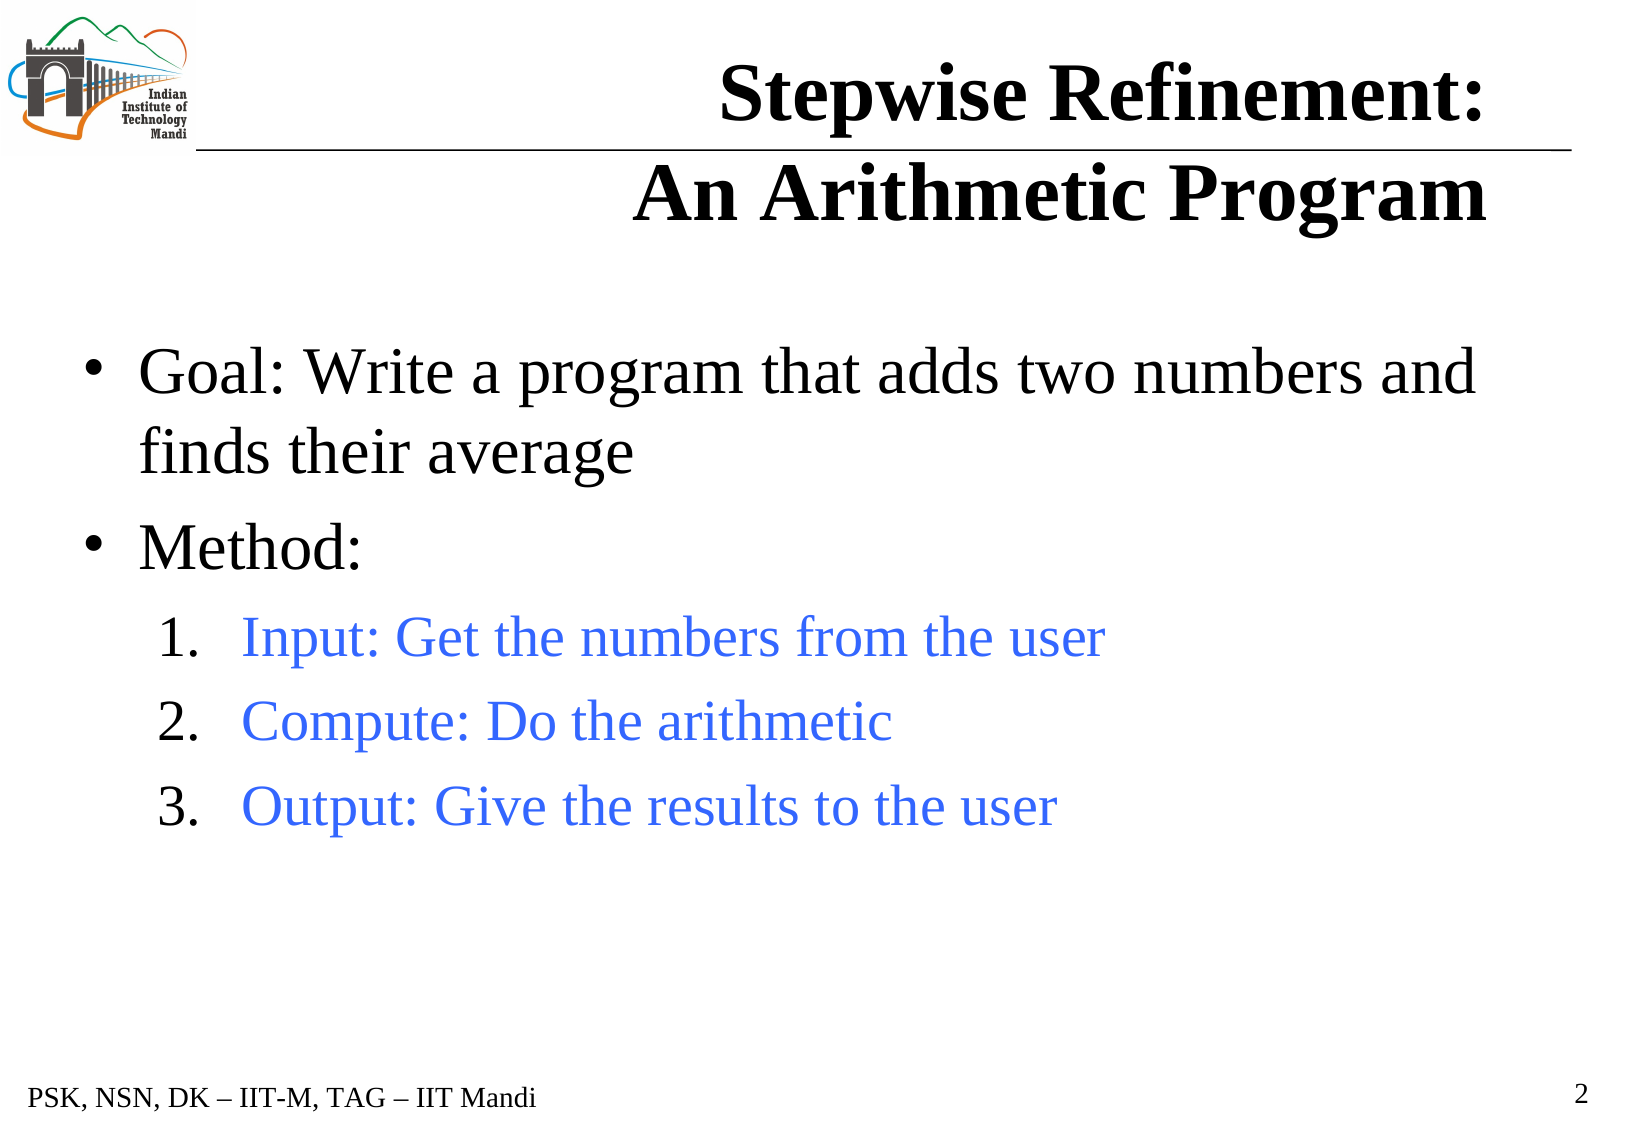

# Stepwise Refinement: An Arithmetic Program
Goal: Write a program that adds two numbers and finds their average
Method:
Input: Get the numbers from the user
Compute: Do the arithmetic
Output: Give the results to the user